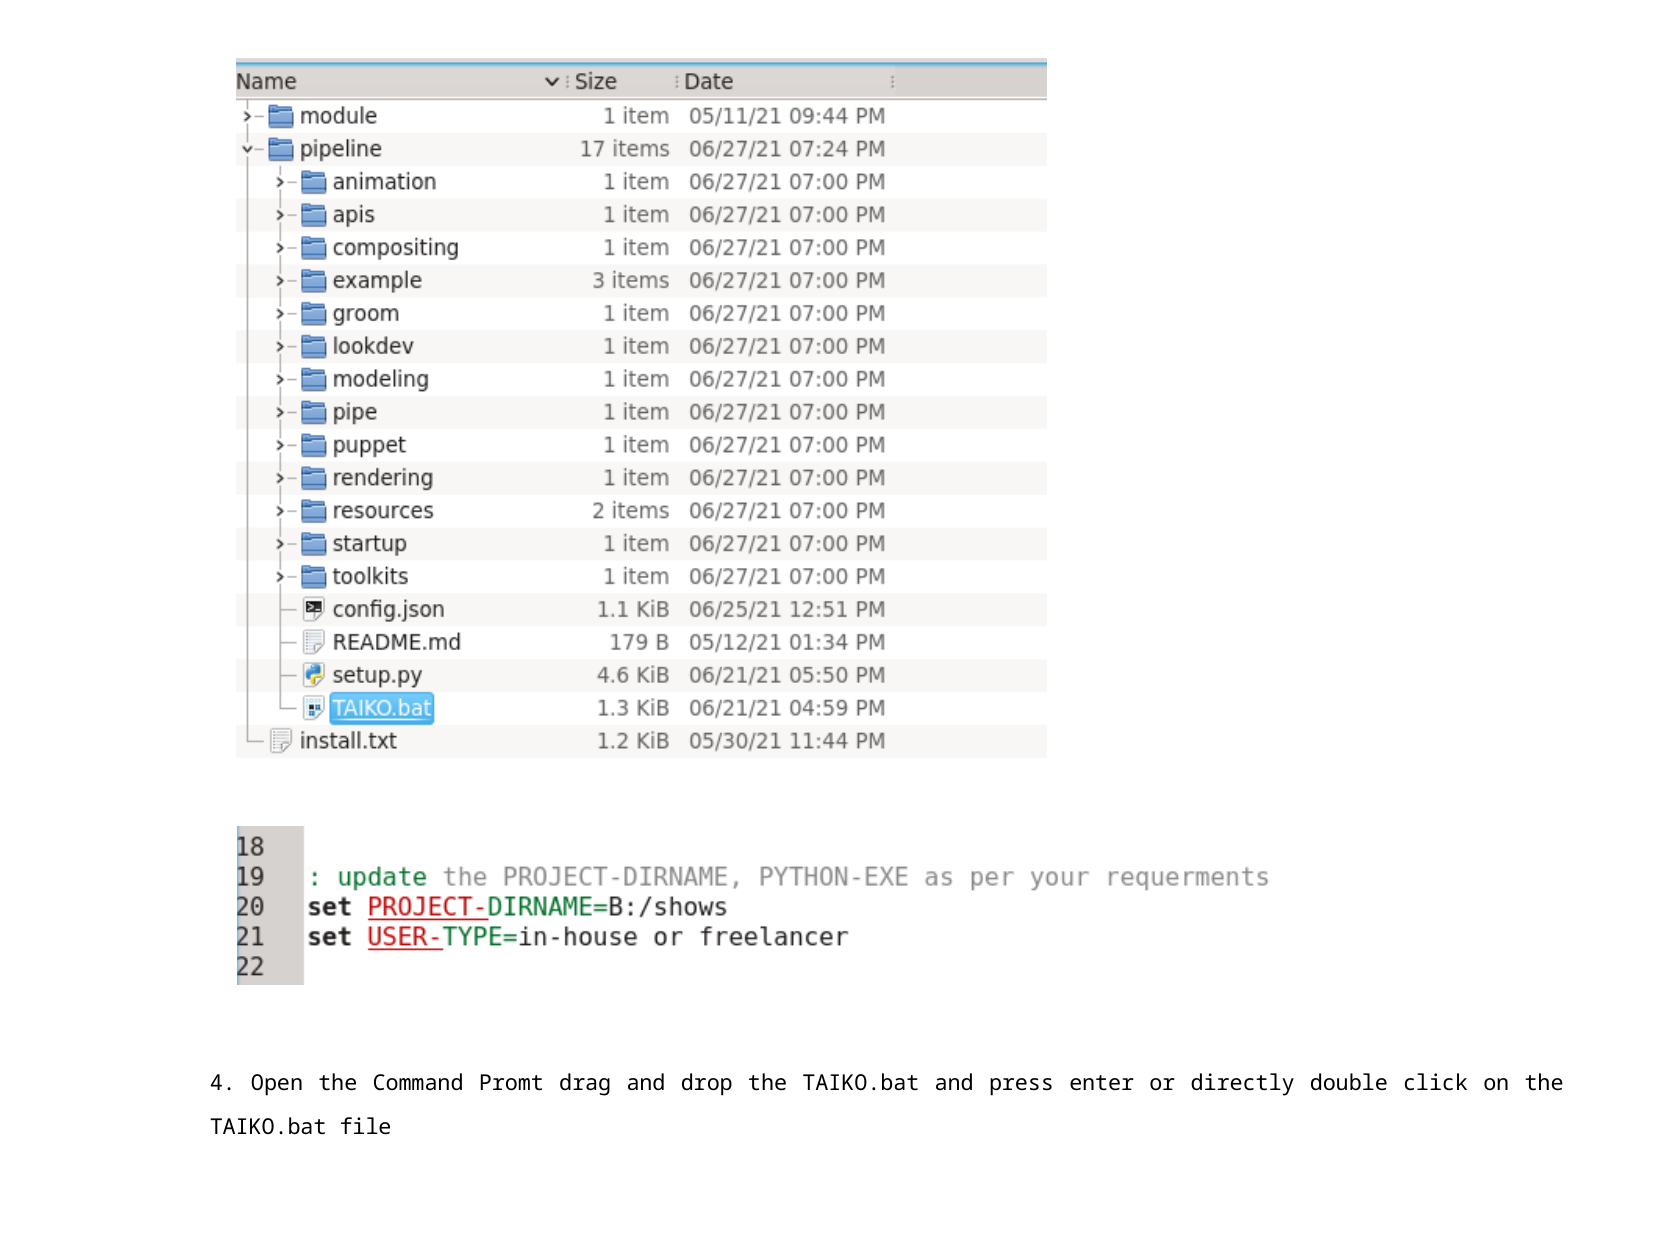

4. Open the Command Promt drag and drop the TAIKO.bat and press enter or directly double click on the 		TAIKO.bat file